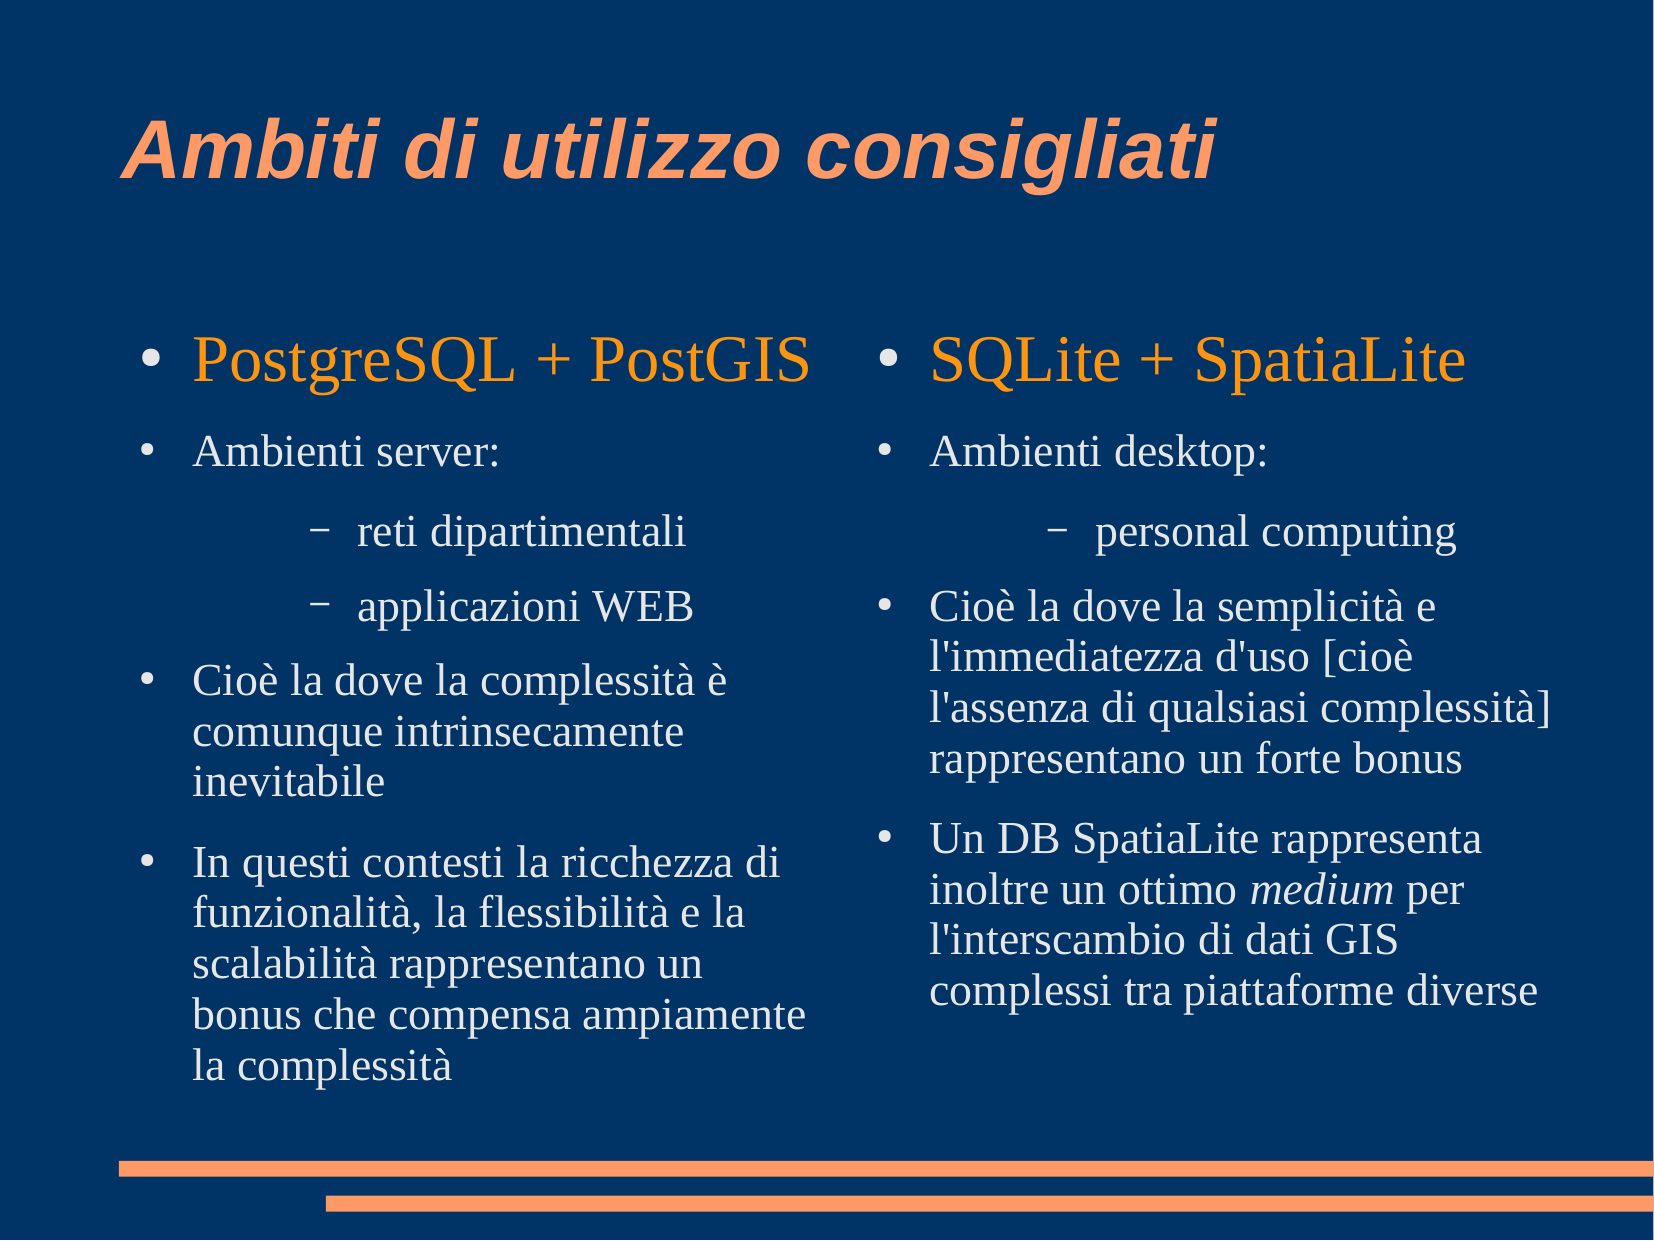

# Ambiti di utilizzo consigliati
PostgreSQL + PostGIS
Ambienti server:
reti dipartimentali
applicazioni WEB
Cioè la dove la complessità è comunque intrinsecamente inevitabile
In questi contesti la ricchezza di funzionalità, la flessibilità e la scalabilità rappresentano un bonus che compensa ampiamente la complessità
SQLite + SpatiaLite
Ambienti desktop:
personal computing
Cioè la dove la semplicità e l'immediatezza d'uso [cioè l'assenza di qualsiasi complessità] rappresentano un forte bonus
Un DB SpatiaLite rappresenta inoltre un ottimo medium per l'interscambio di dati GIS complessi tra piattaforme diverse